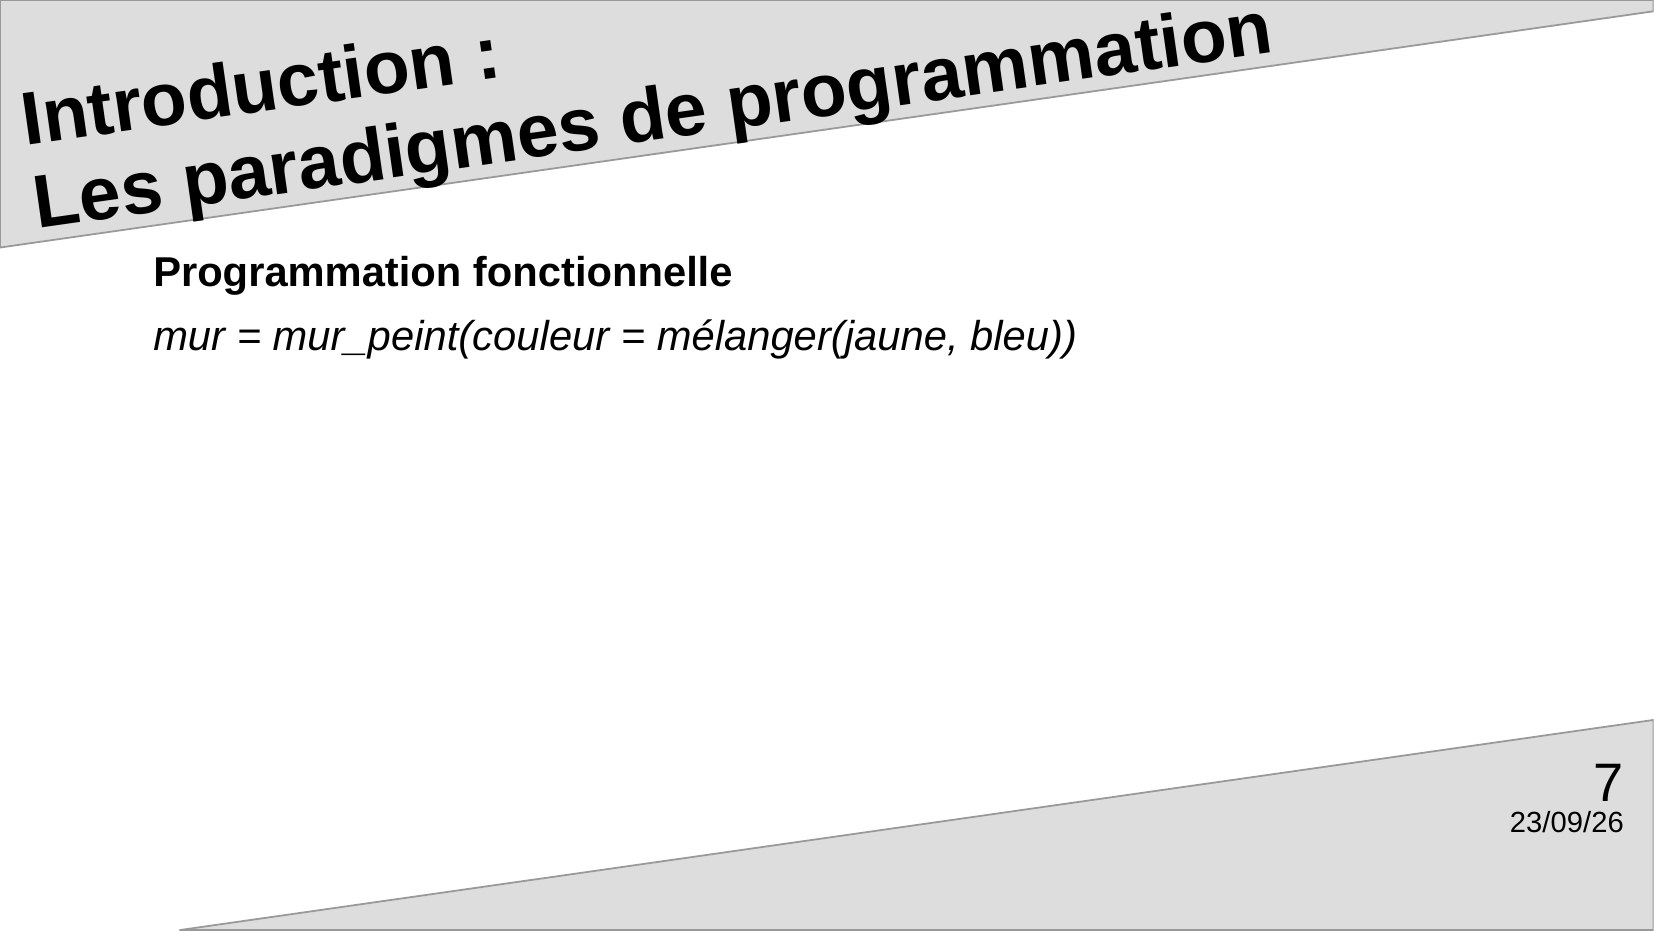

# Introduction : Les paradigmes de programmation
Programmation fonctionnelle
mur = mur_peint(couleur = mélanger(jaune, bleu))
7